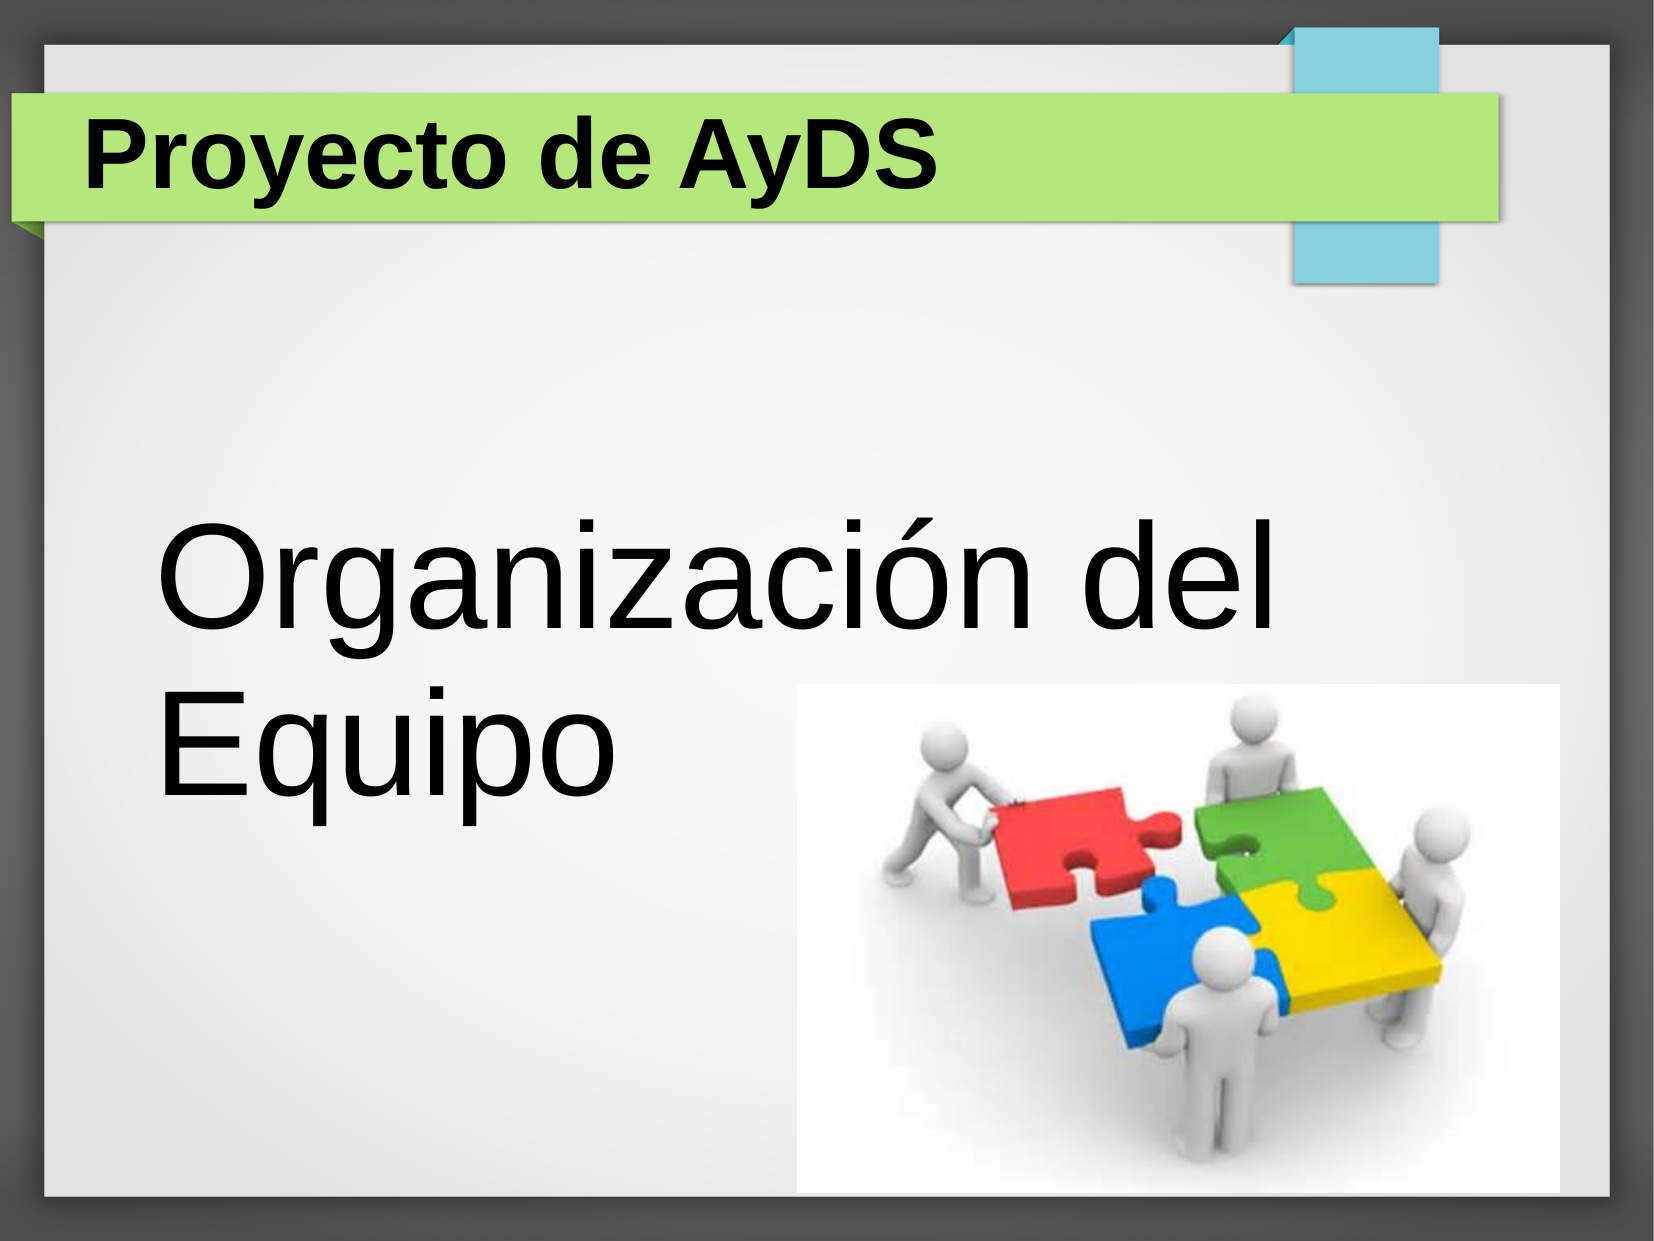

# Proyecto de AyDS
Organización del Equipo